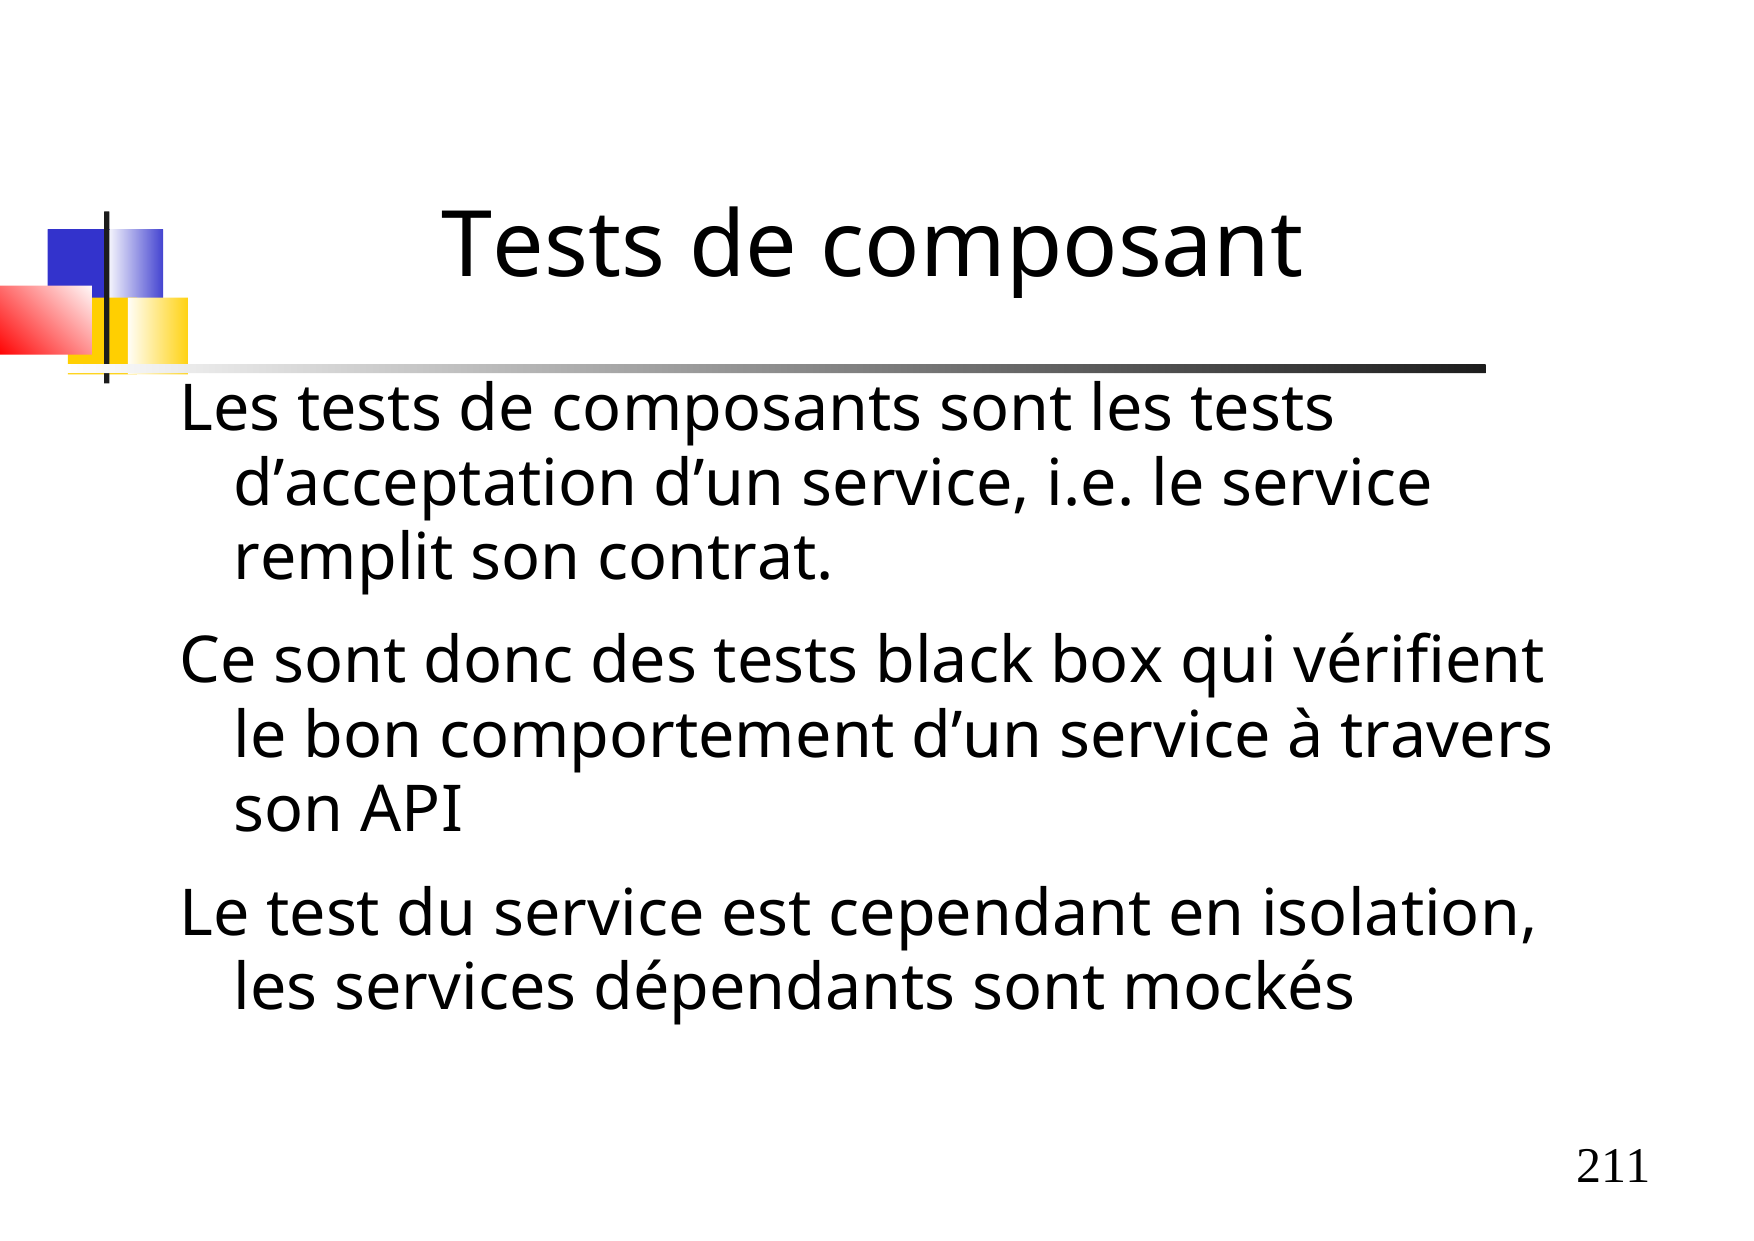

# Tests de composant
Les tests de composants sont les tests d’acceptation d’un service, i.e. le service remplit son contrat.
Ce sont donc des tests black box qui vérifient le bon comportement d’un service à travers son API
Le test du service est cependant en isolation, les services dépendants sont mockés